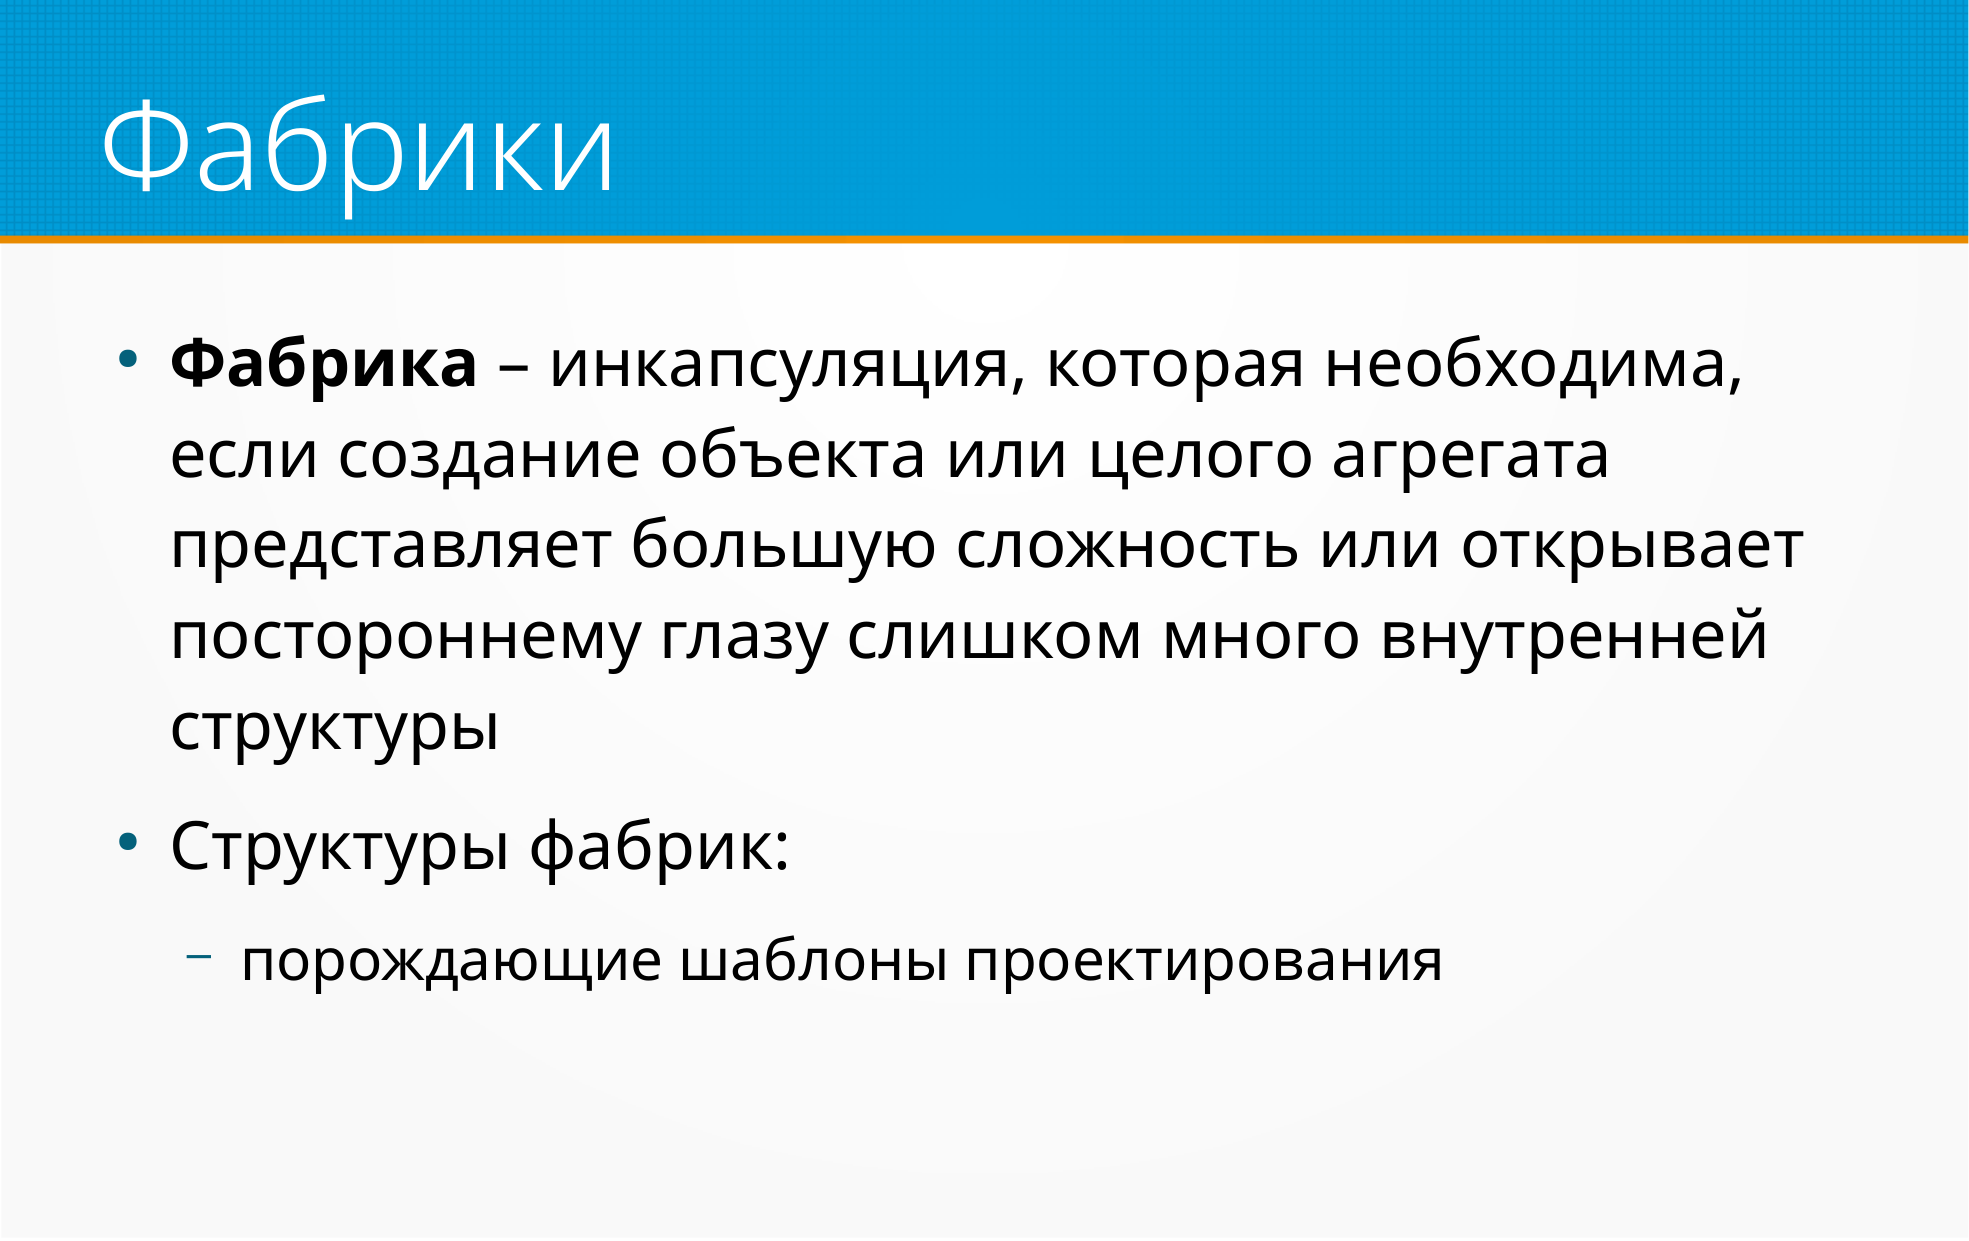

# Фабрики
Фабрика – инкапсуляция, которая необходима, если создание объекта или целого агрегата представляет большую сложность или открывает постороннему глазу слишком много внутренней структуры
Структуры фабрик:
порождающие шаблоны проектирования